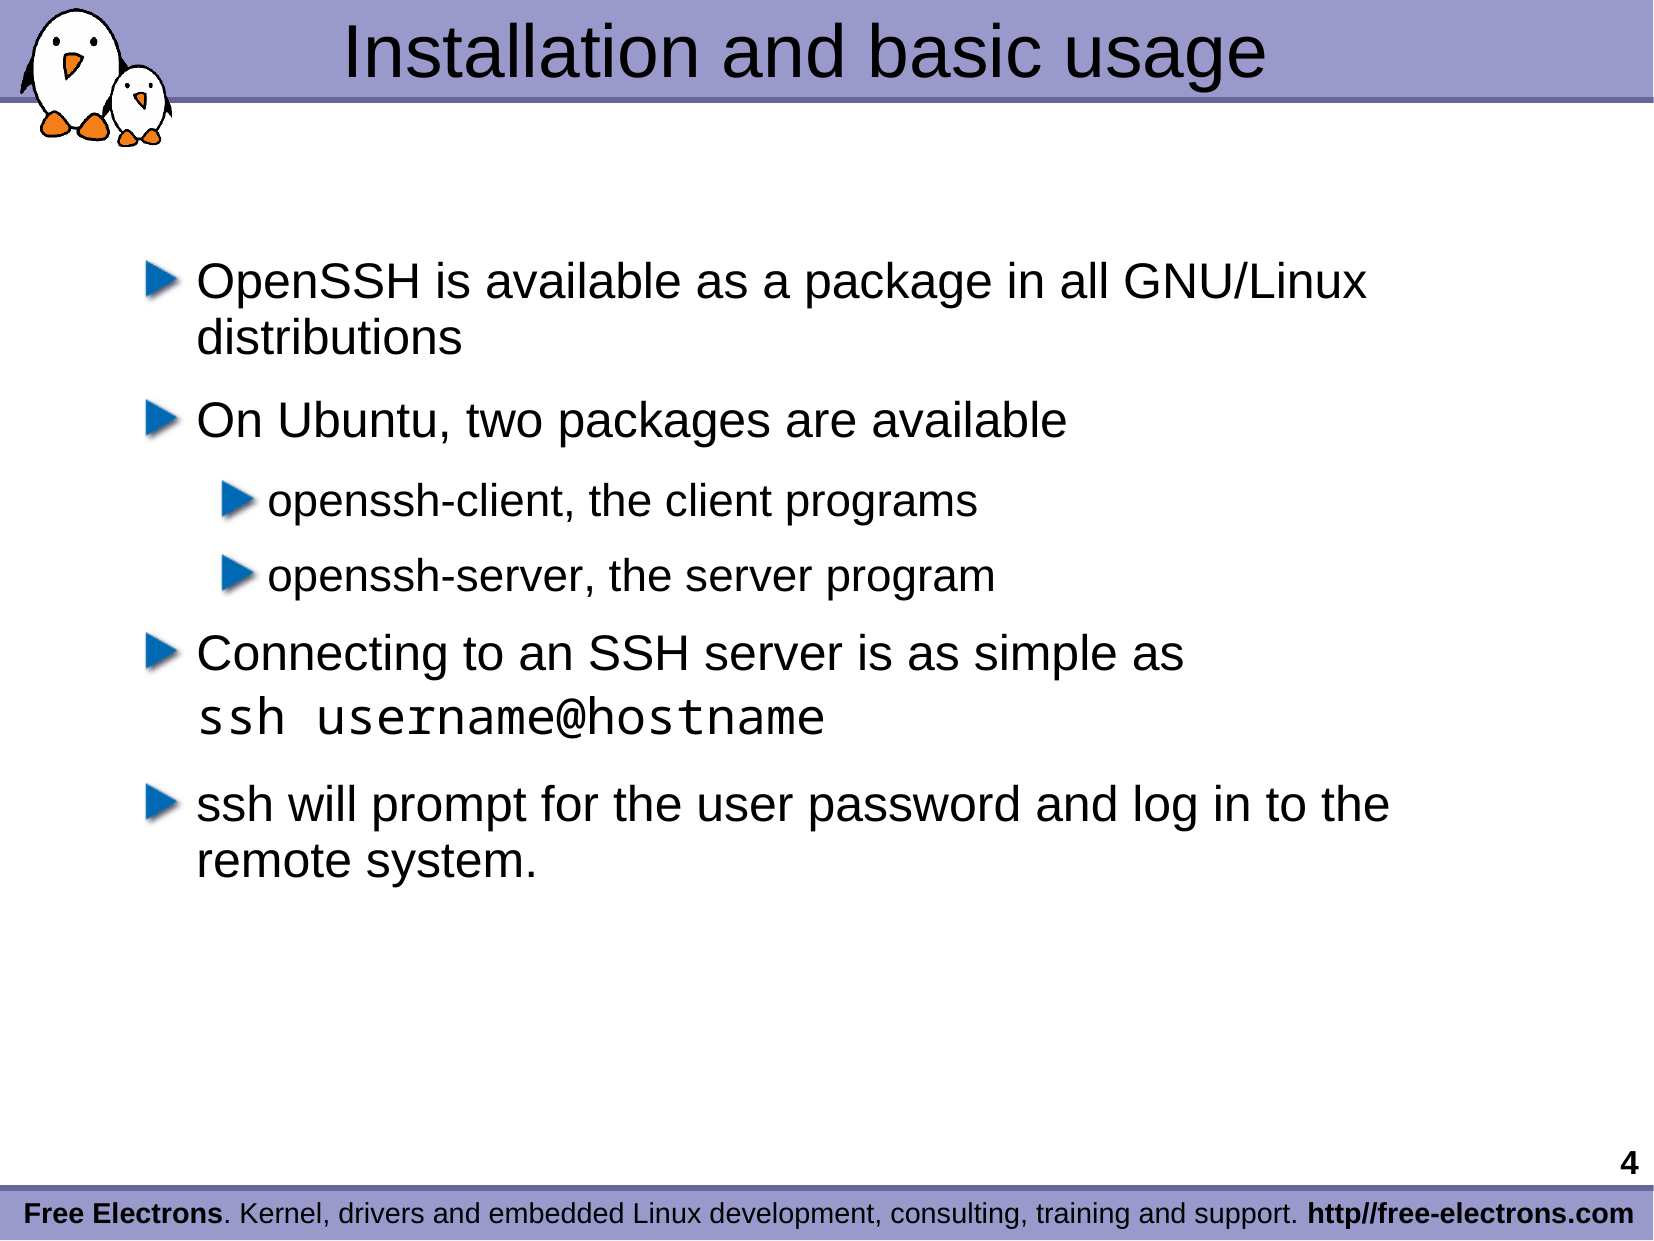

# Installation and basic usage
OpenSSH is available as a package in all GNU/Linux distributions
On Ubuntu, two packages are available
openssh-client, the client programs
openssh-server, the server program
Connecting to an SSH server is as simple as
ssh username@hostname
ssh will prompt for the user password and log in to the remote system.